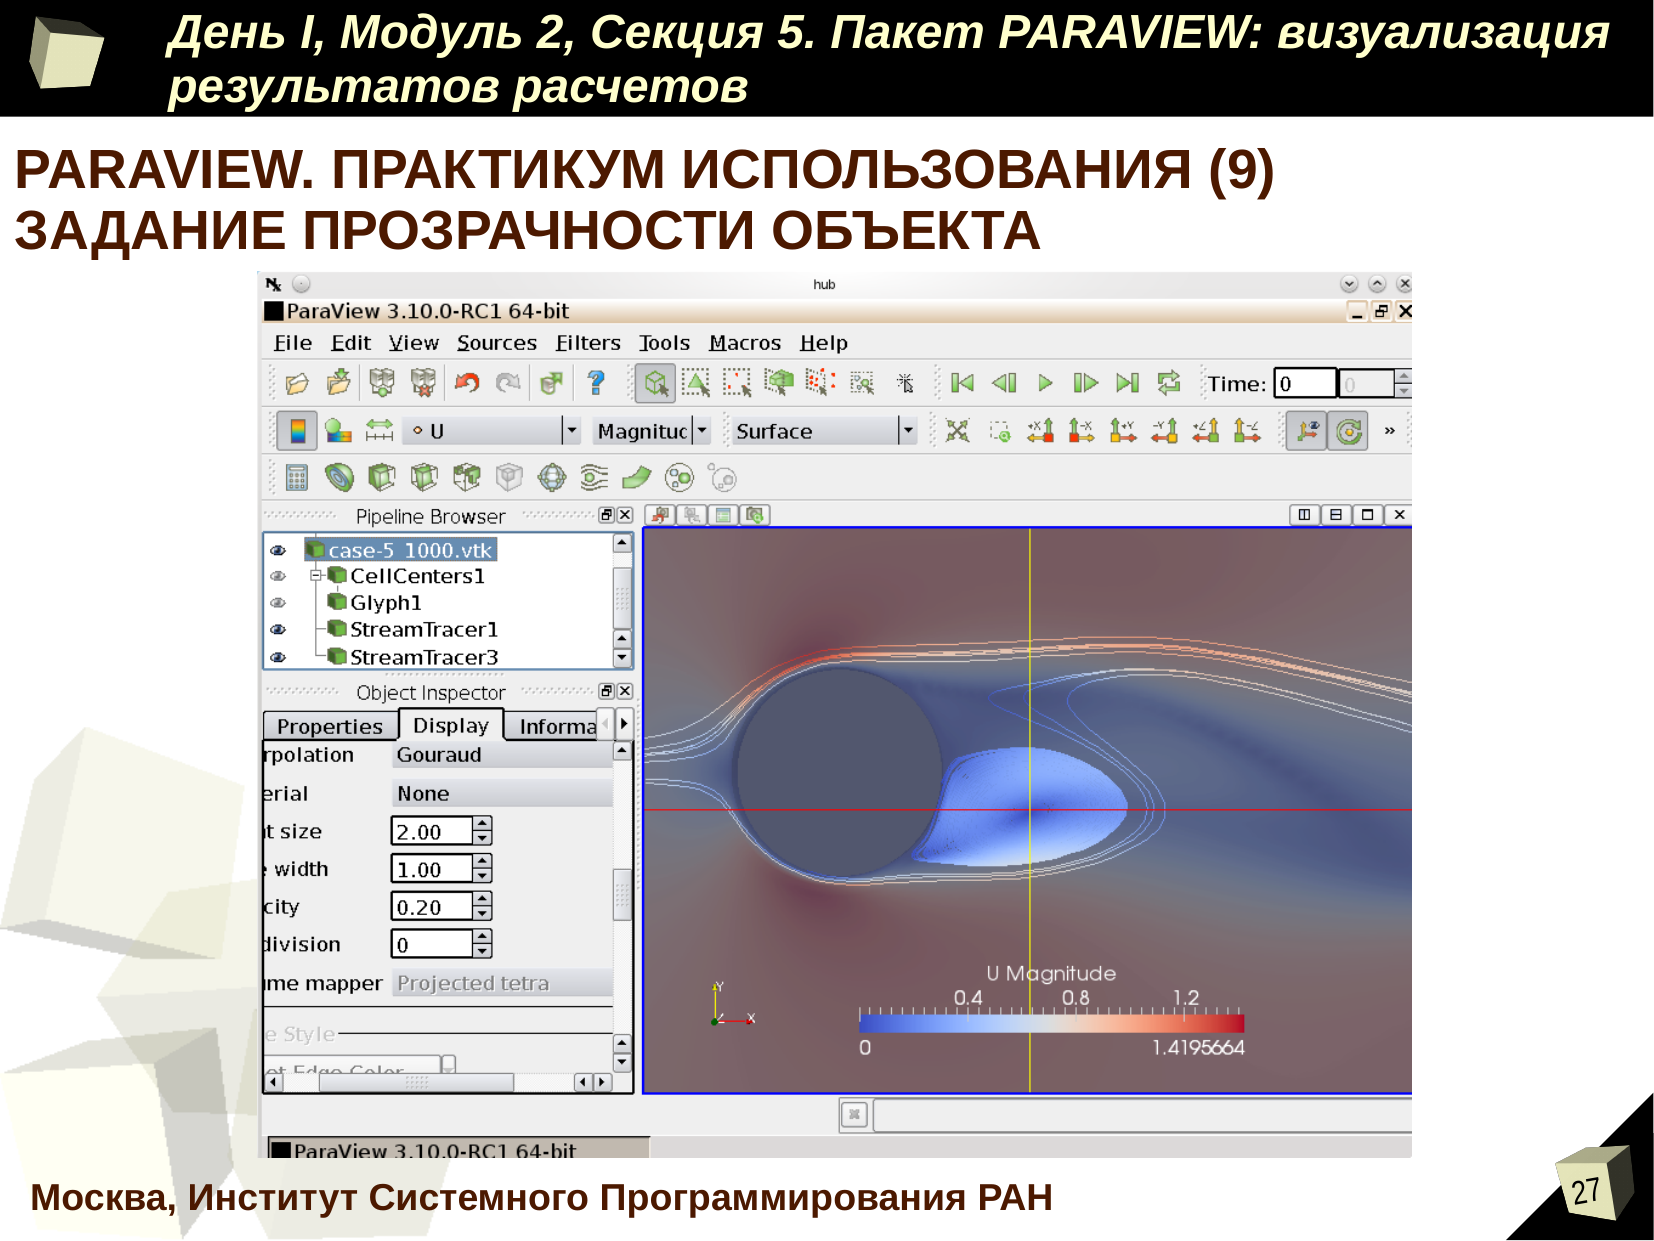

PARAVIEW. ПРАКТИКУМ ИСПОЛЬЗОВАНИЯ (9)
ЗАДАНИЕ ПРОЗРАЧНОСТИ ОБЪЕКТА